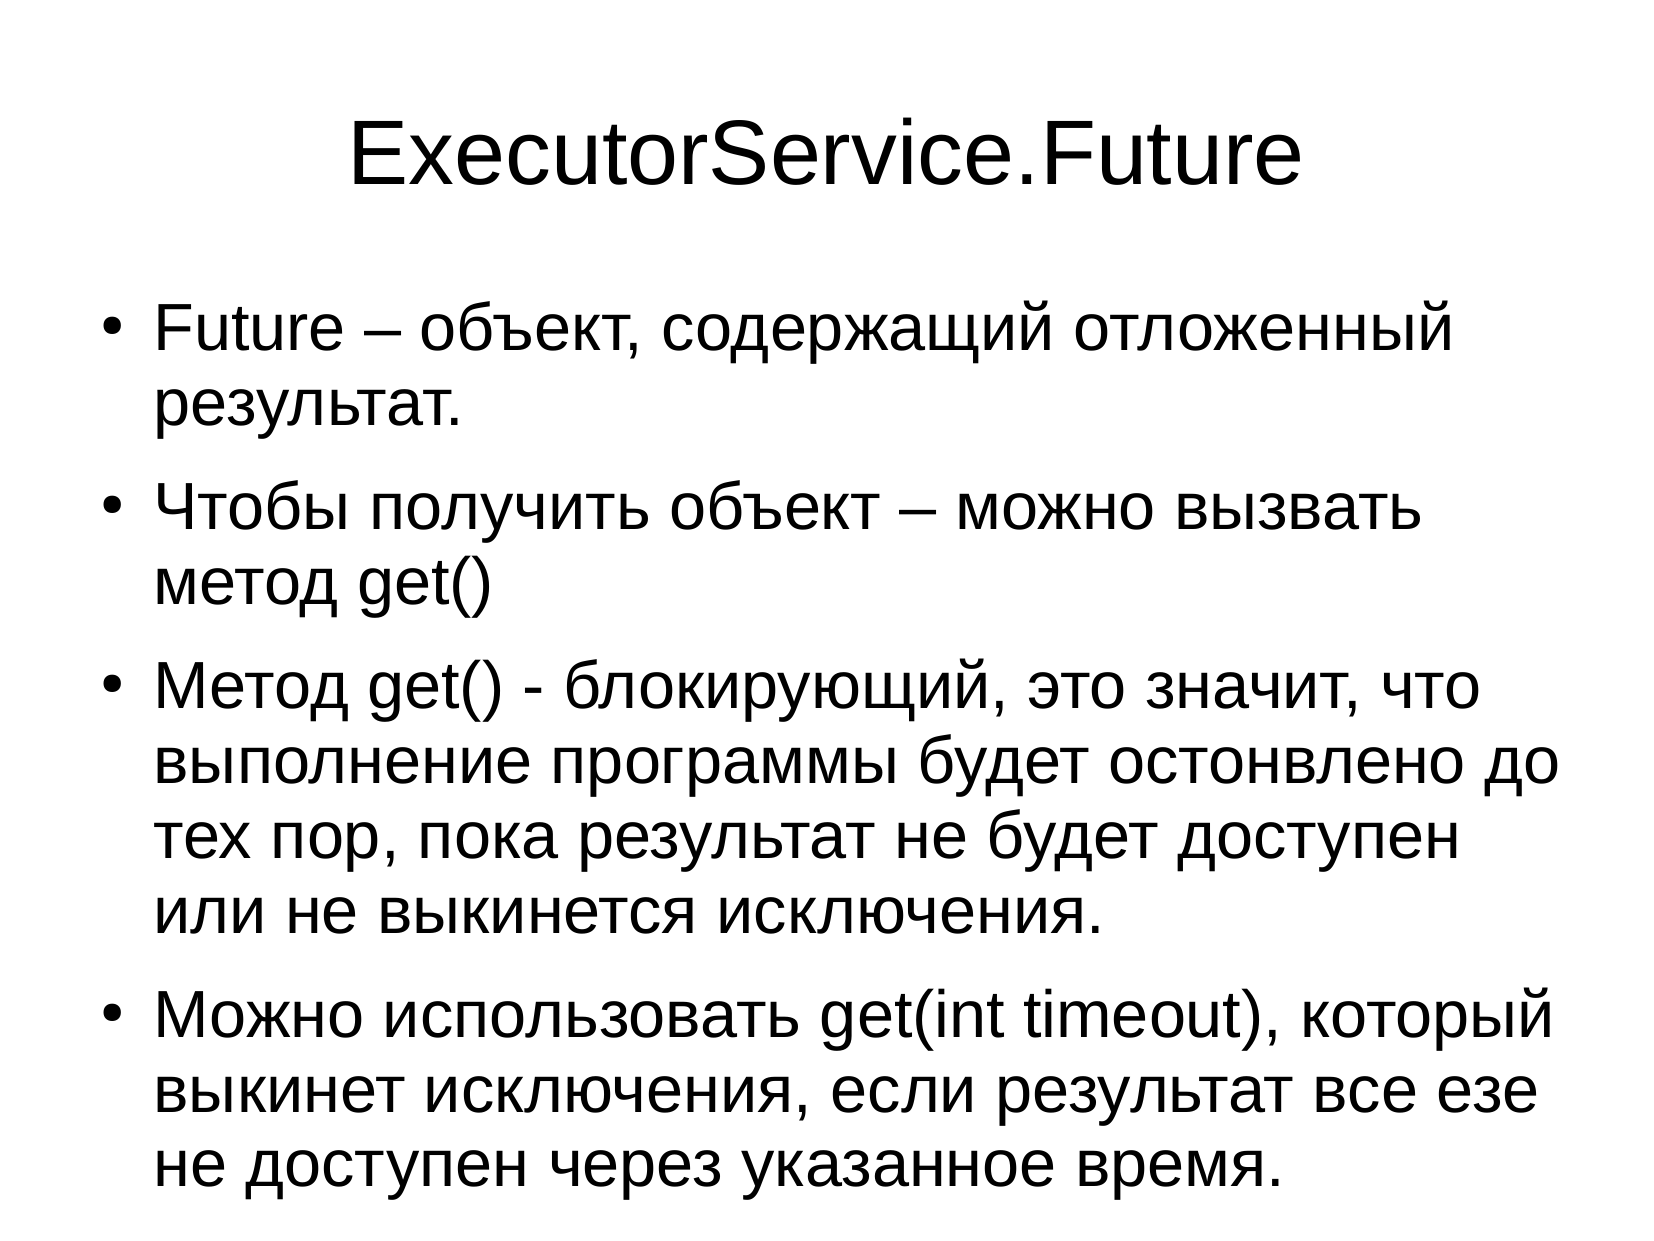

# ExecutorService.Future
Future – объект, содержащий отложенный результат.
Чтобы получить объект – можно вызвать метод get()
Метод get() - блокирующий, это значит, что выполнение программы будет остонвлено до тех пор, пока результат не будет доступен или не выкинется исключения.
Можно использовать get(int timeout), который выкинет исключения, если результат все езе не доступен через указанное время.